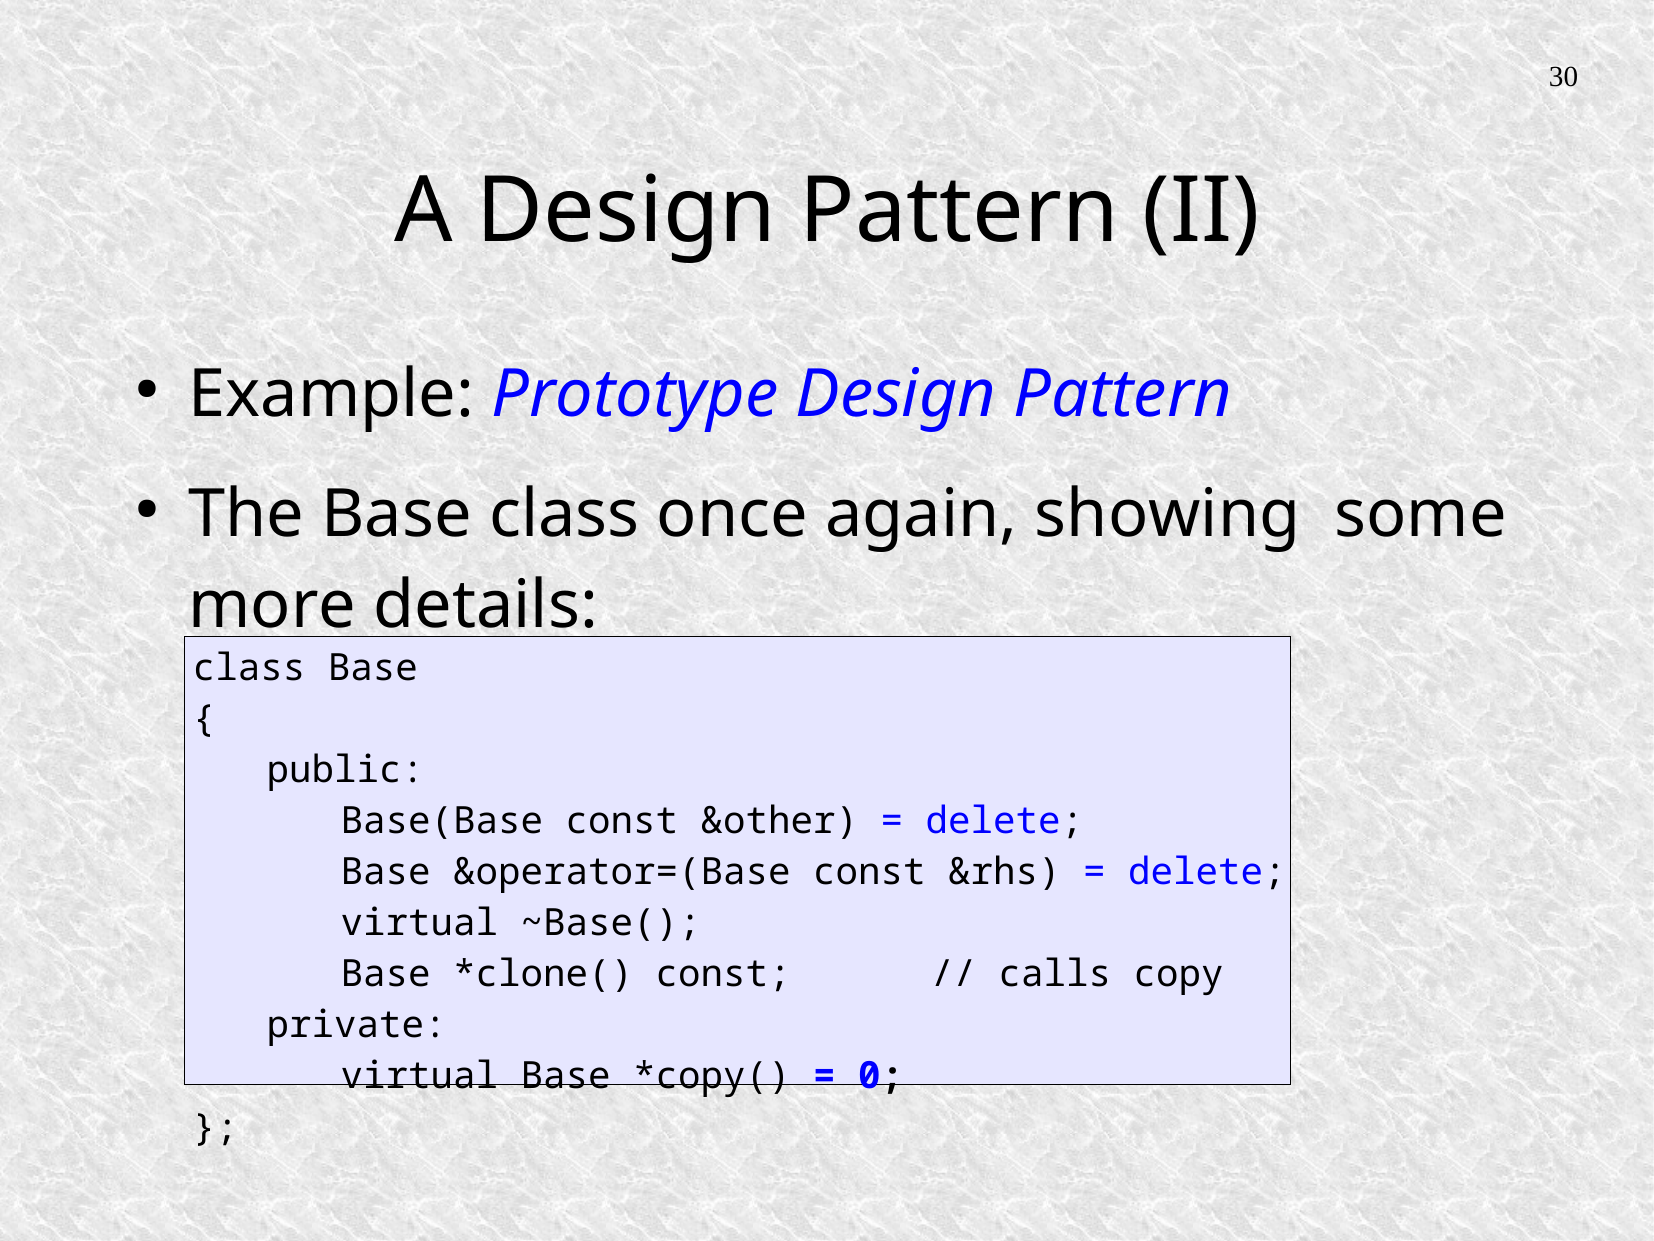

30
# A Design Pattern (II)
Example: Prototype Design Pattern
The Base class once again, showing some more details:
class Base
{
	public:
		Base(Base const &other) = delete;
		Base &operator=(Base const &rhs) = delete;
		virtual ~Base();
		Base *clone() const;		// calls copy
	private:
		virtual Base *copy() = 0;
};